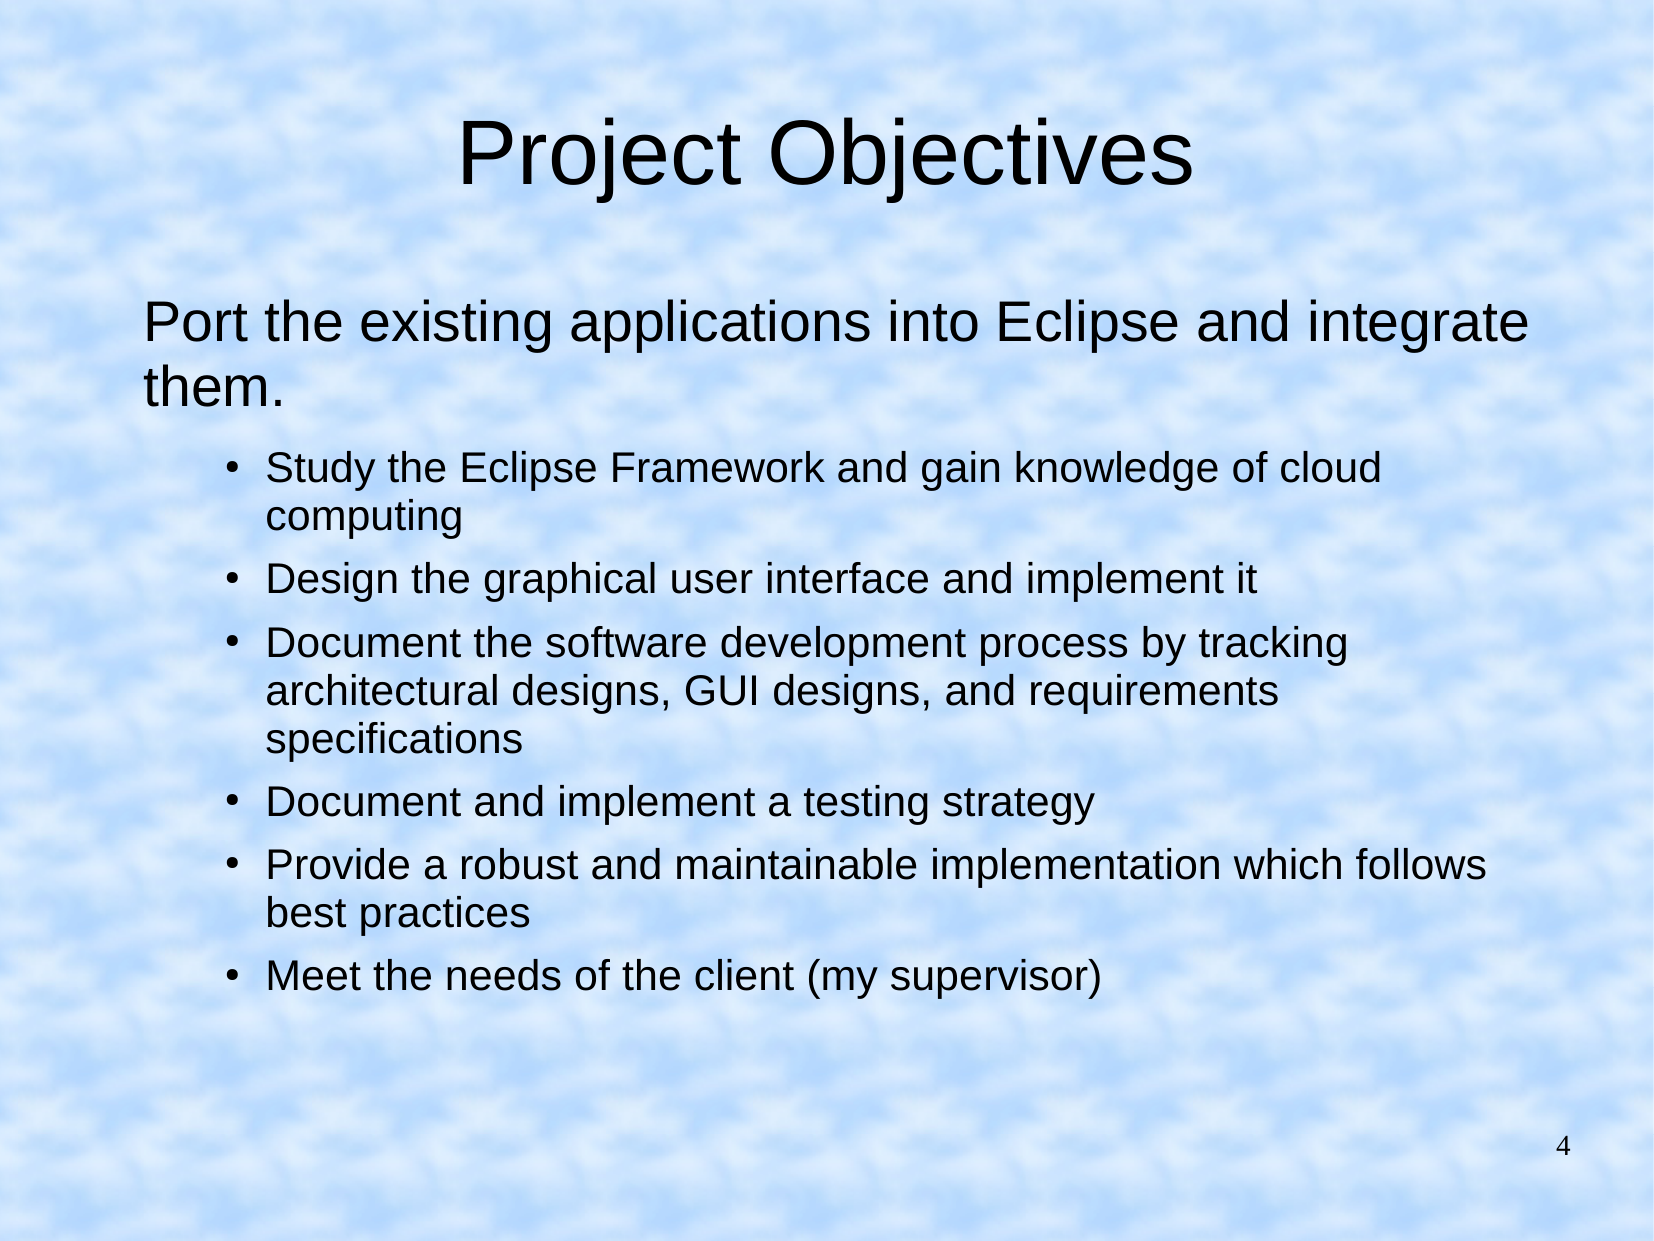

# Project Objectives
Port the existing applications into Eclipse and integrate them.
Study the Eclipse Framework and gain knowledge of cloud computing
Design the graphical user interface and implement it
Document the software development process by tracking architectural designs, GUI designs, and requirements specifications
Document and implement a testing strategy
Provide a robust and maintainable implementation which follows best practices
Meet the needs of the client (my supervisor)
4